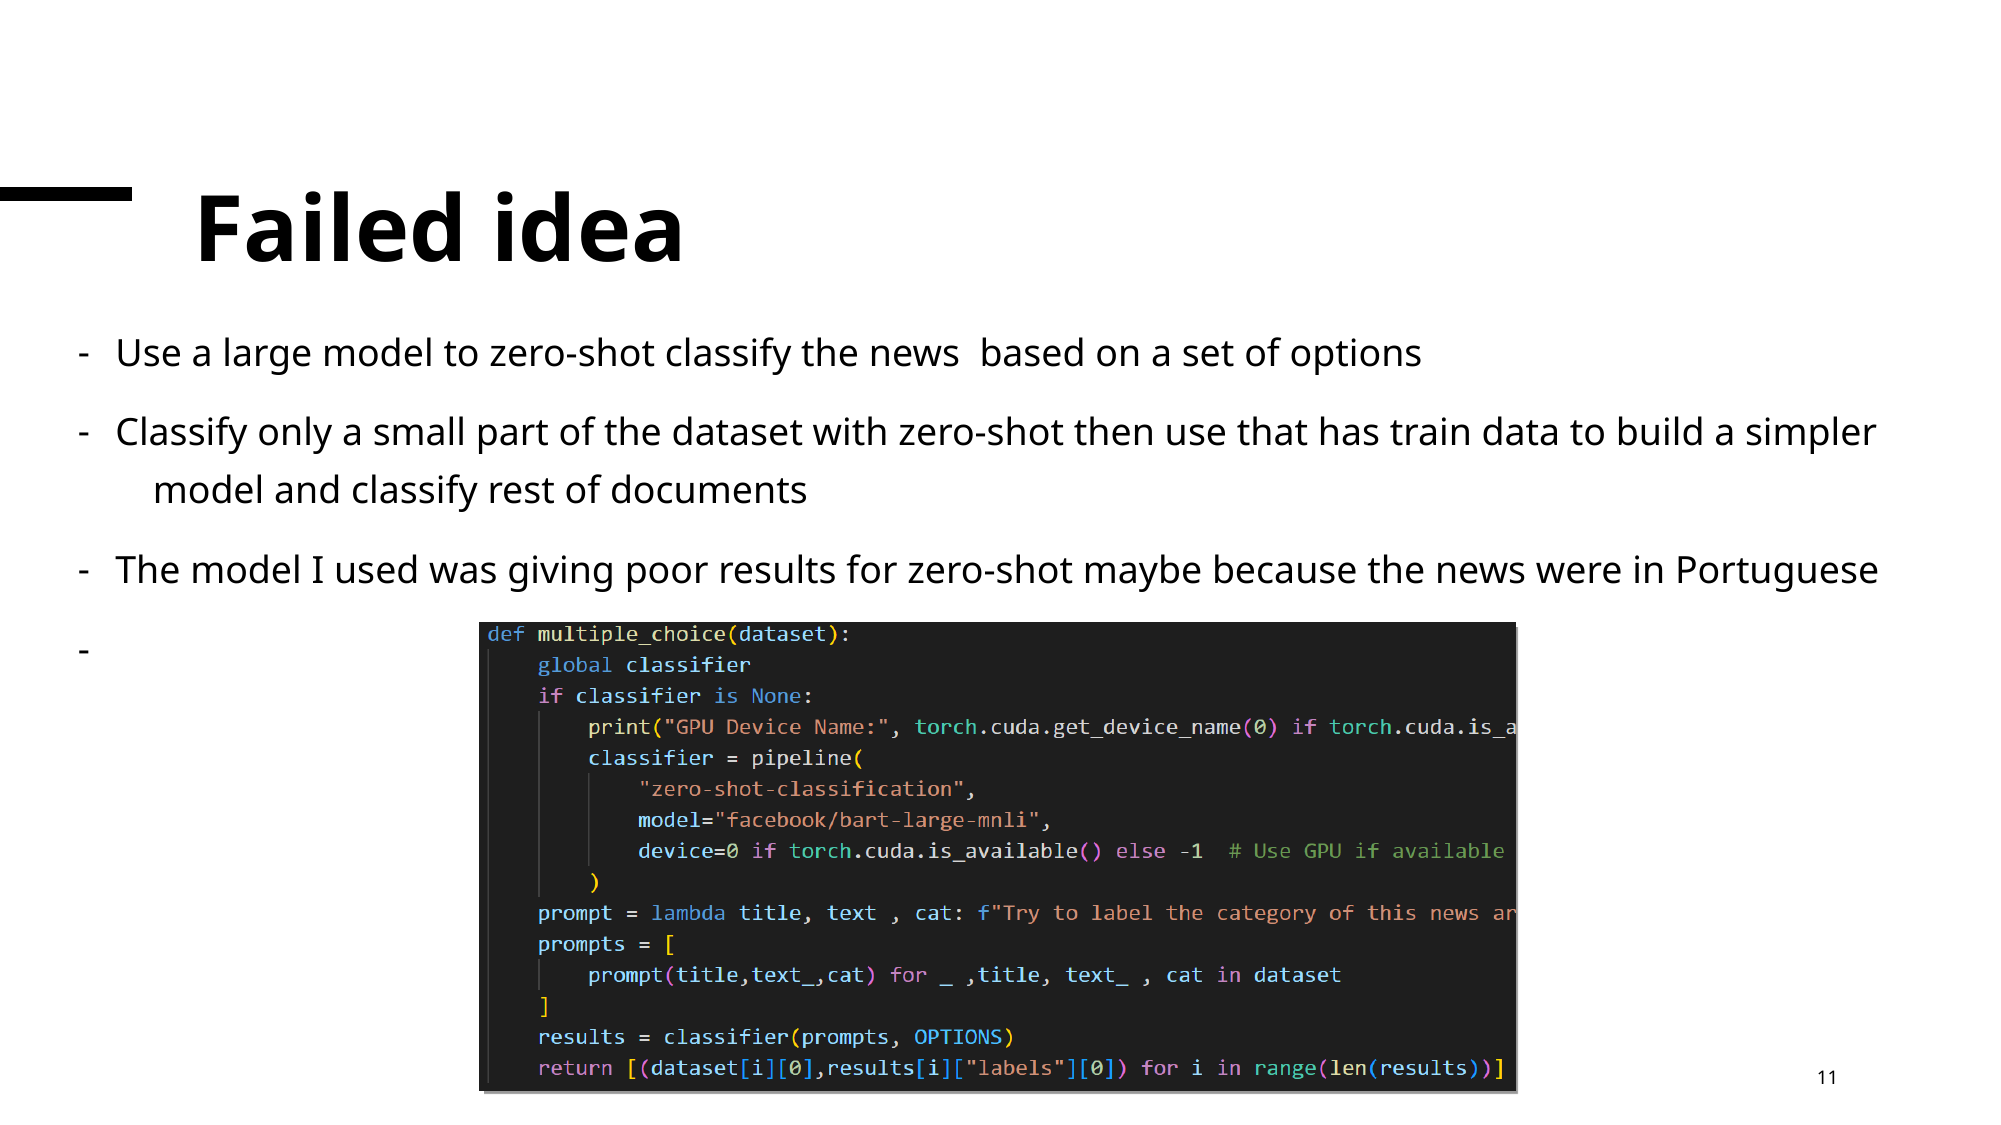

# Failed idea
Use a large model to zero-shot classify the news based on a set of options
Classify only a small part of the dataset with zero-shot then use that has train data to build a simpler model and classify rest of documents
The model I used was giving poor results for zero-shot maybe because the news were in Portuguese